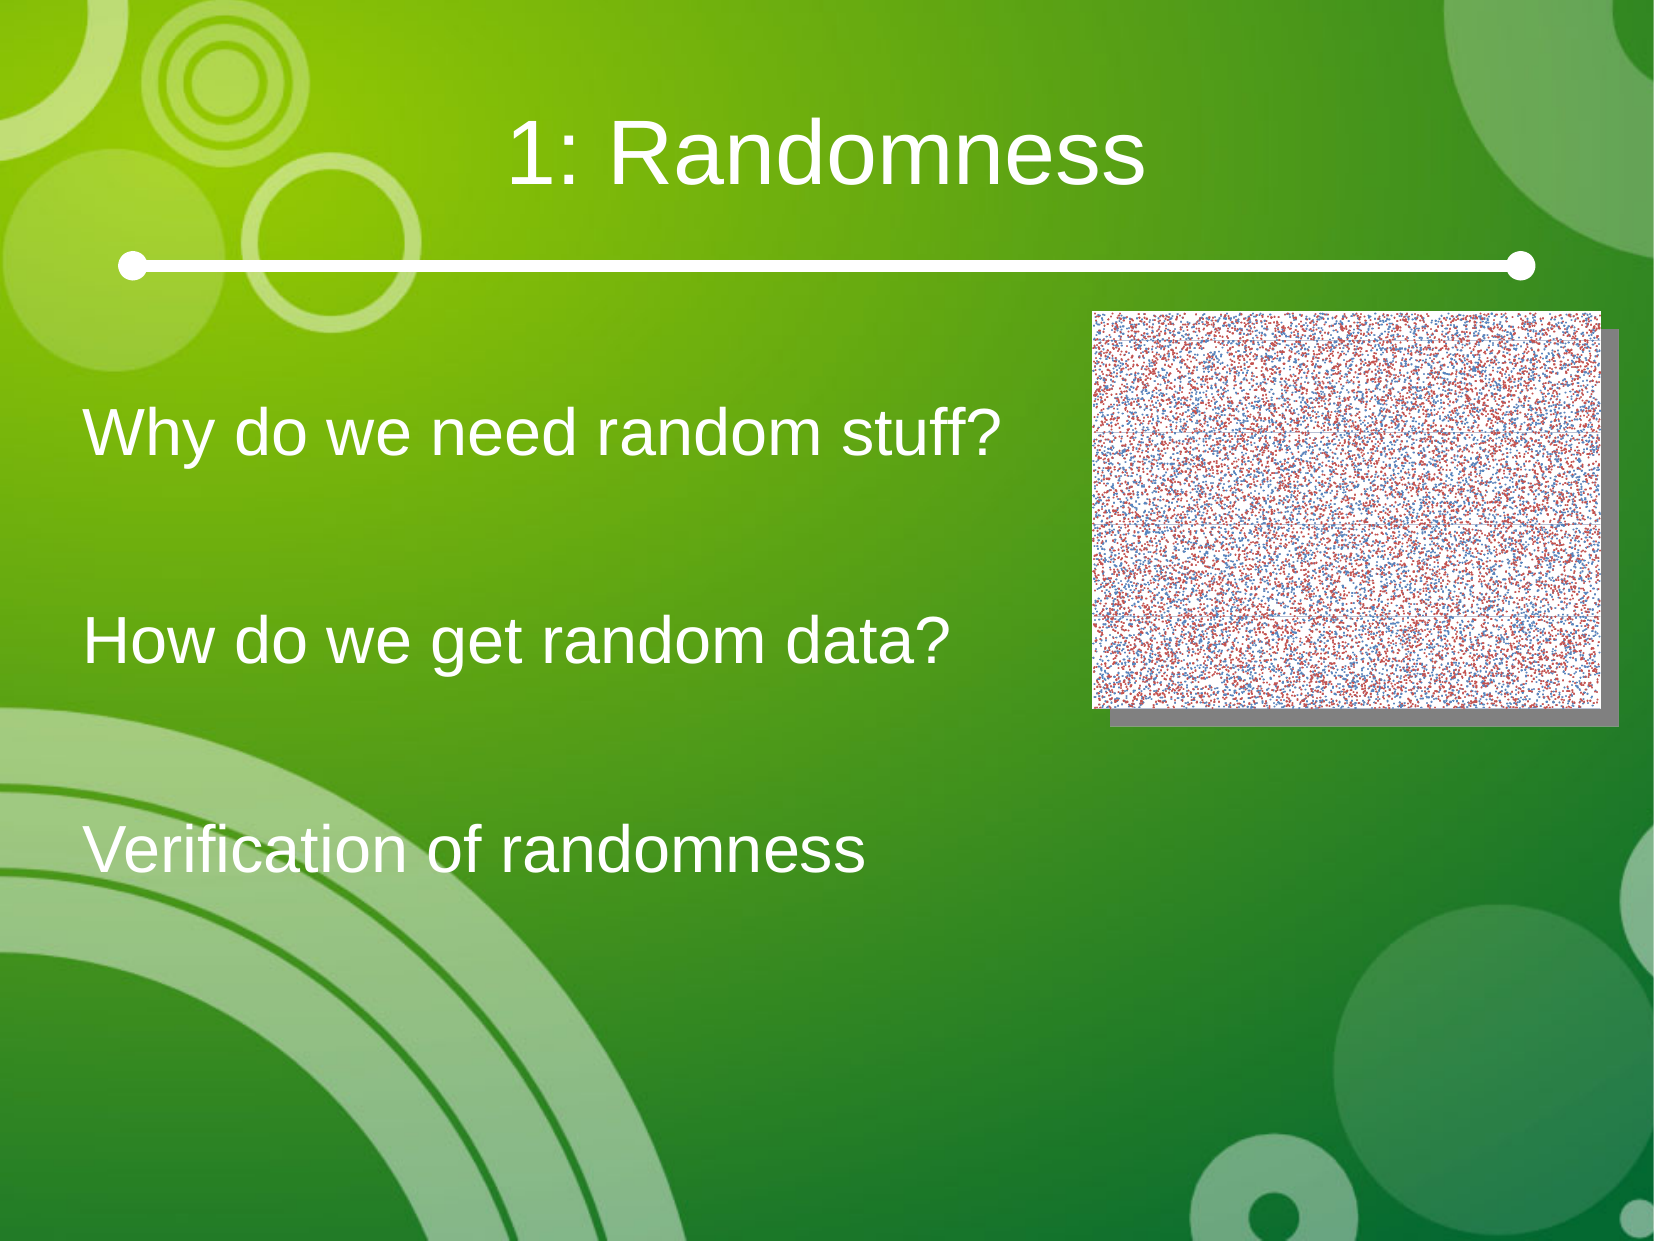

# 1: Randomness
Why do we need random stuff?
How do we get random data?
Verification of randomness